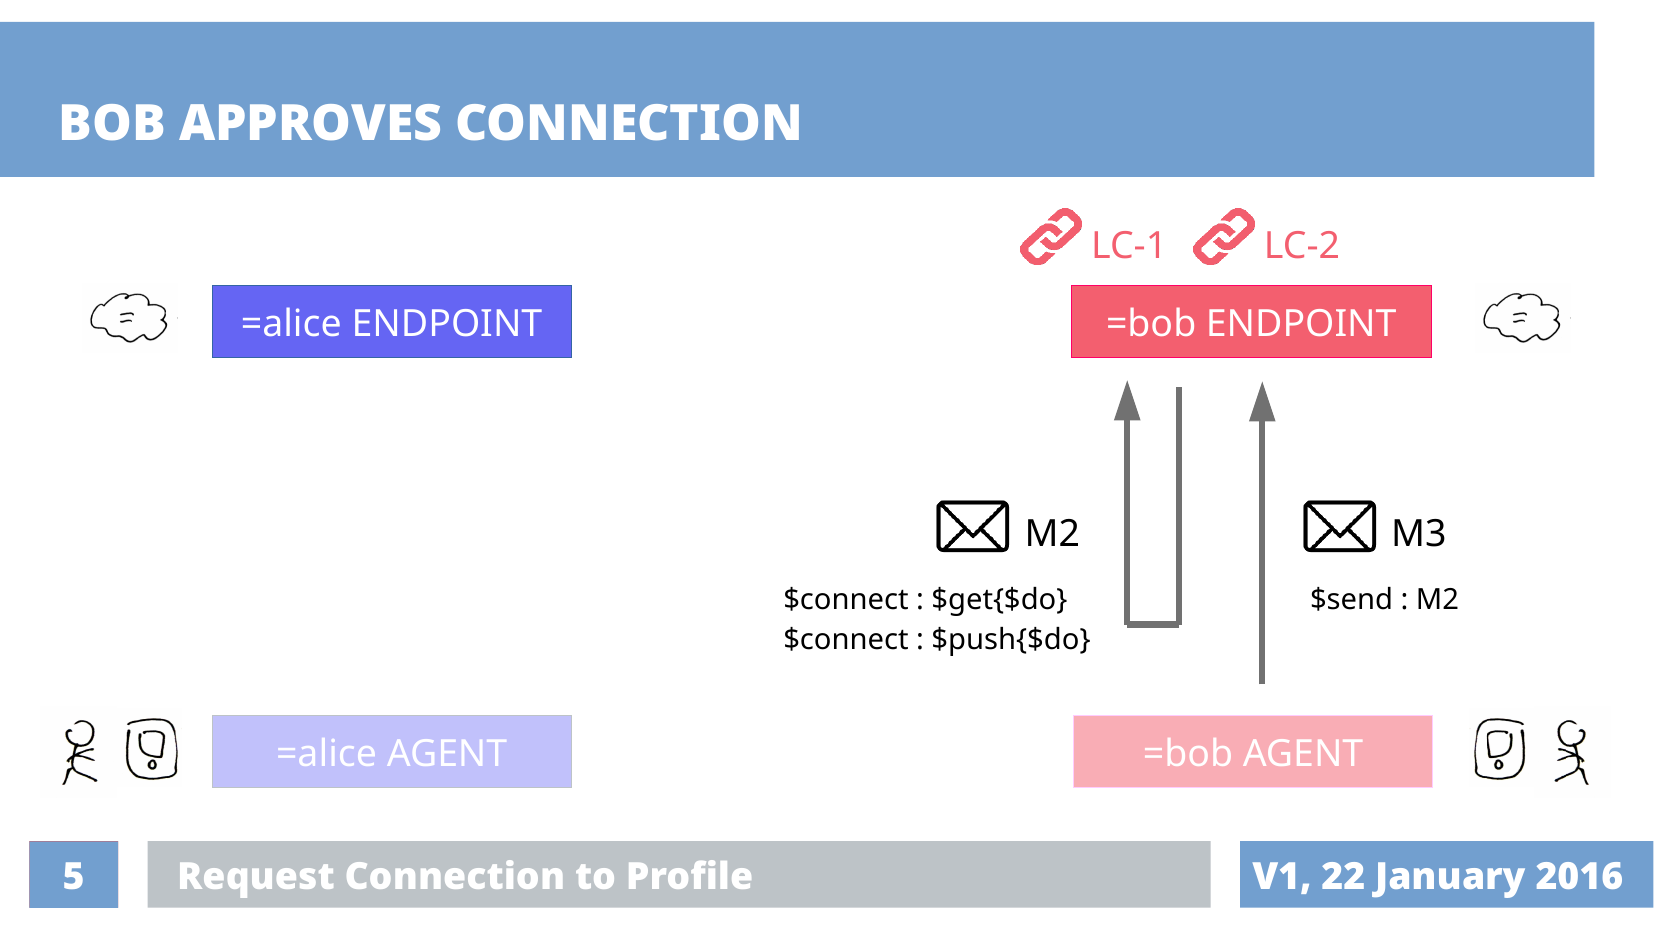

# BOB APPROVES CONNECTION
LC-1
LC-2
=alice ENDPOINT
=bob ENDPOINT
M3
M2
$connect : $get{$do}
$connect : $push{$do}
$send : M2
=alice AGENT
=bob AGENT
5
Request Connection to Profile
V1, 22 January 2016